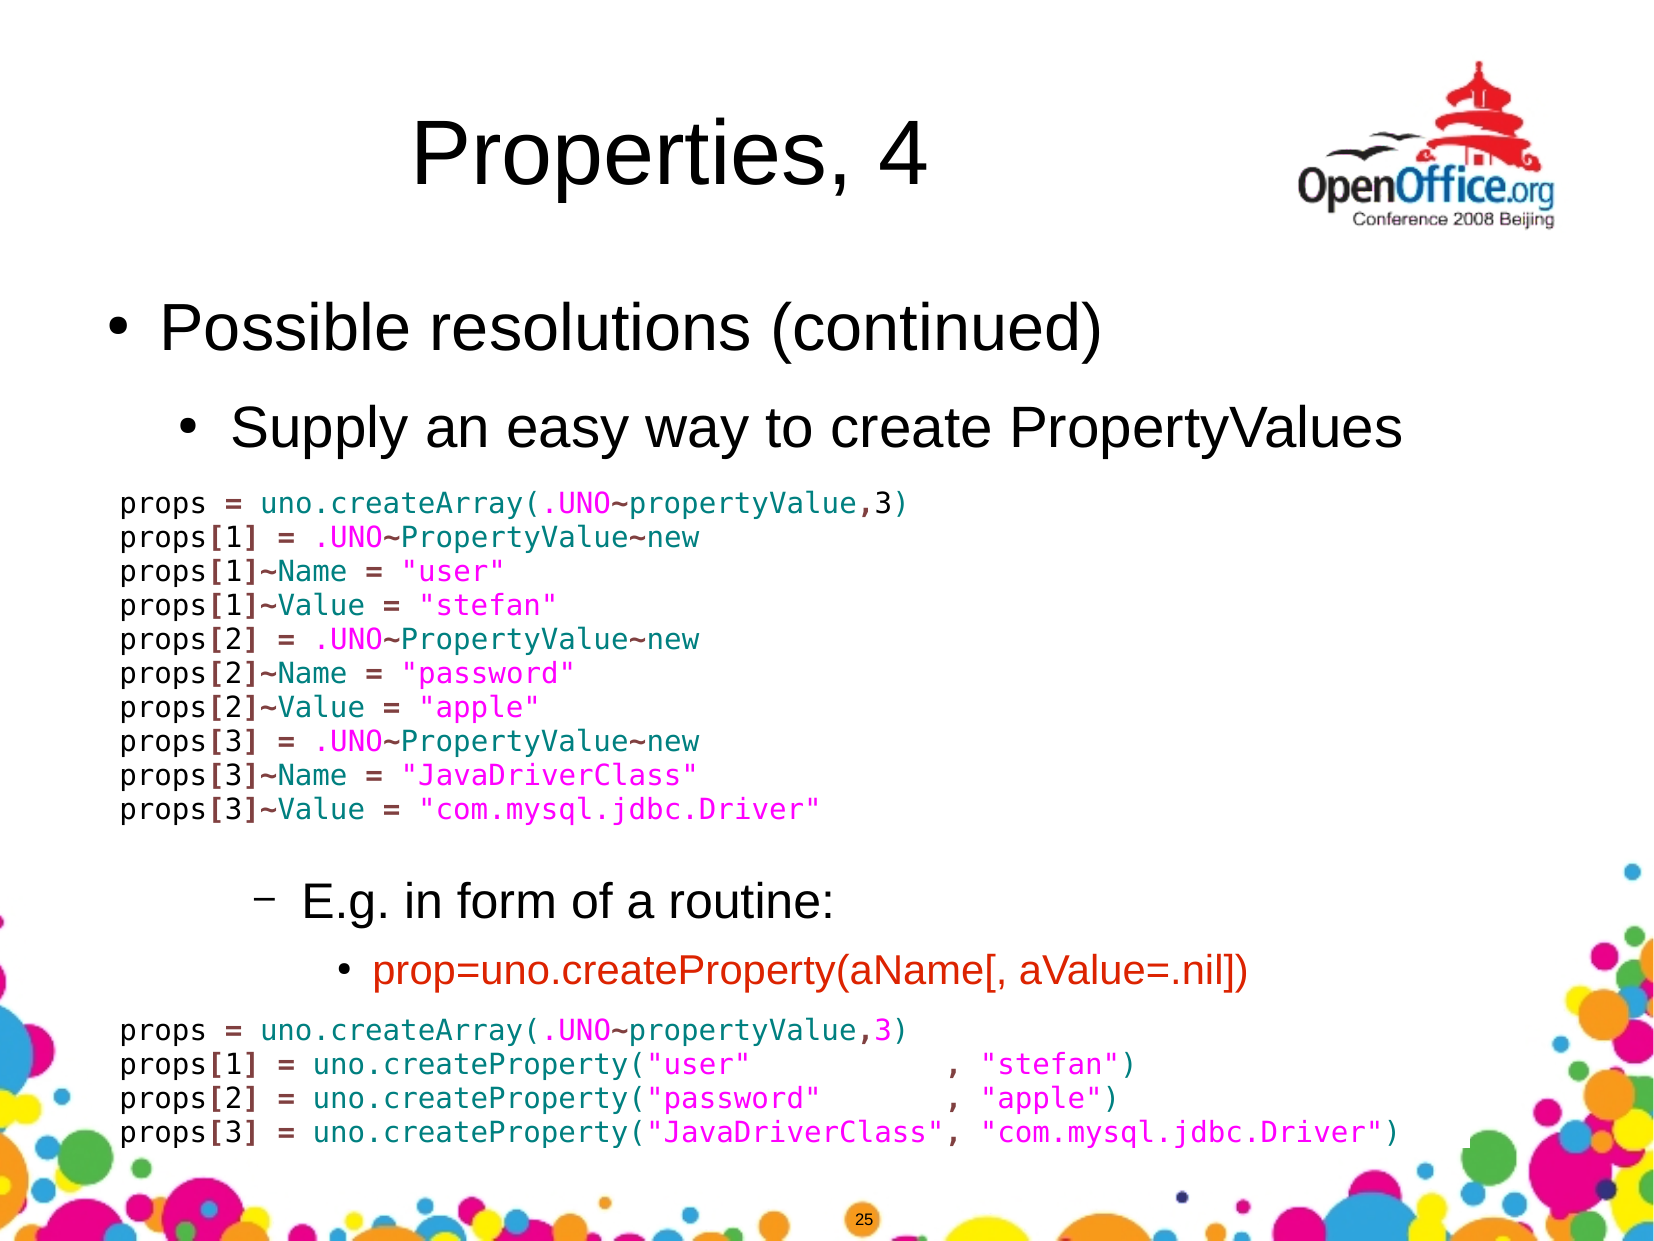

# Properties, 4
Possible resolutions (continued)
Supply an easy way to create PropertyValues
E.g. in form of a routine:
prop=uno.createProperty(aName[, aValue=.nil])
25